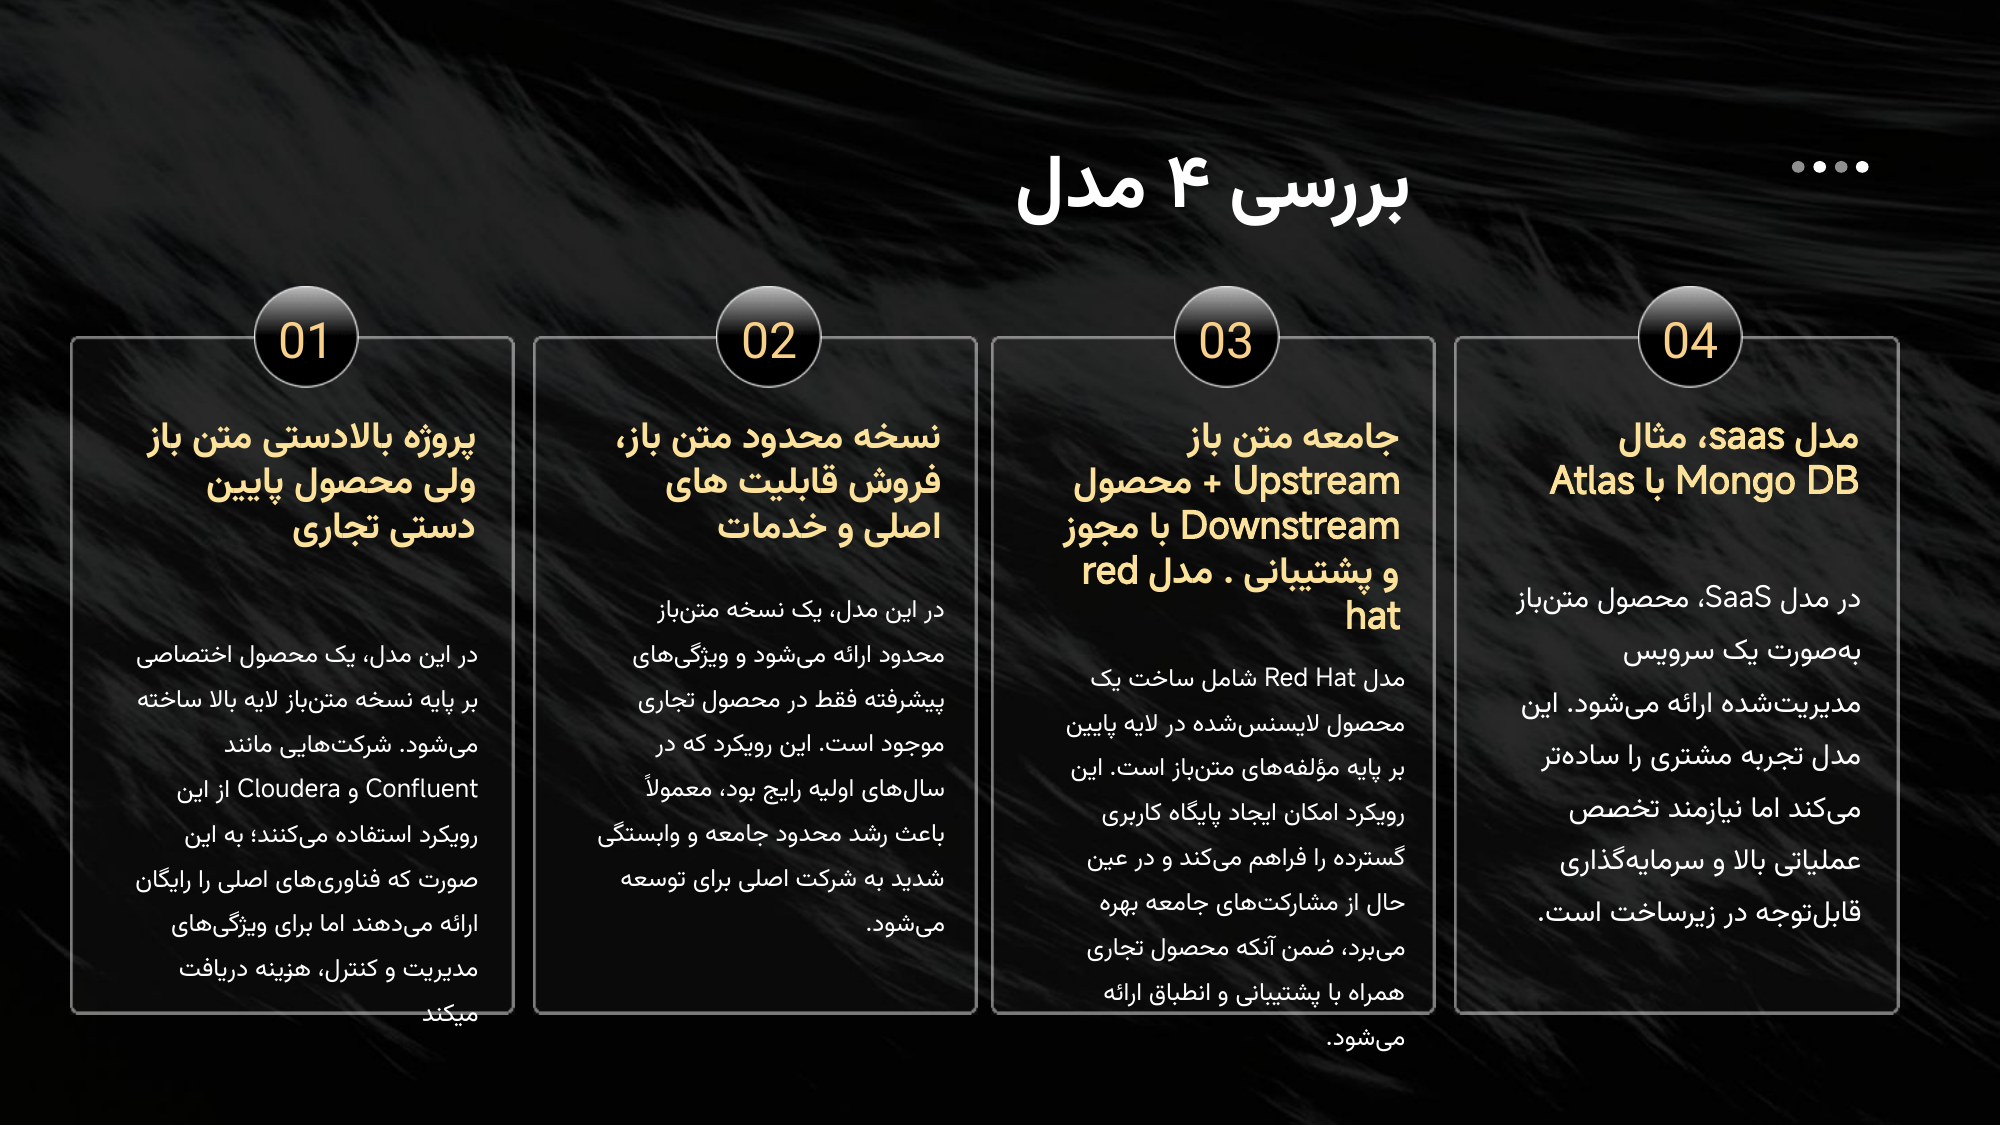

بررسی ۴ مدل
01
02
03
04
پروژه بالادستی متن باز ولی محصول پایین دستی تجاری
نسخه محدود متن باز، فروش قابلیت های اصلی و خدمات
جامعه متن باز Upstream + محصول Downstream با مجوز و پشتیبانی . مدل red hat
مدل saas، مثال Mongo DB با Atlas
در مدل SaaS، محصول متن‌باز به‌صورت یک سرویس مدیریت‌شده ارائه می‌شود. این مدل تجربه مشتری را ساده‌تر می‌کند اما نیازمند تخصص عملیاتی بالا و سرمایه‌گذاری قابل‌توجه در زیرساخت است.
در این مدل، یک نسخه متن‌باز محدود ارائه می‌شود و ویژگی‌های پیشرفته فقط در محصول تجاری موجود است. این رویکرد که در سال‌های اولیه رایج بود، معمولاً باعث رشد محدود جامعه و وابستگی شدید به شرکت اصلی برای توسعه می‌شود.
در این مدل، یک محصول اختصاصی بر پایه نسخه متن‌باز لایه بالا ساخته می‌شود. شرکت‌هایی مانند Confluent و Cloudera از این رویکرد استفاده می‌کنند؛ به این صورت که فناوری‌های اصلی را رایگان ارائه می‌دهند اما برای ویژگی‌های مدیریت و کنترل، هزینه دریافت میکند
مدل Red Hat شامل ساخت یک محصول لایسنس‌شده در لایه پایین بر پایه مؤلفه‌های متن‌باز است. این رویکرد امکان ایجاد پایگاه کاربری گسترده را فراهم می‌کند و در عین حال از مشارکت‌های جامعه بهره می‌برد، ضمن آنکه محصول تجاری همراه با پشتیبانی و انطباق ارائه می‌شود.